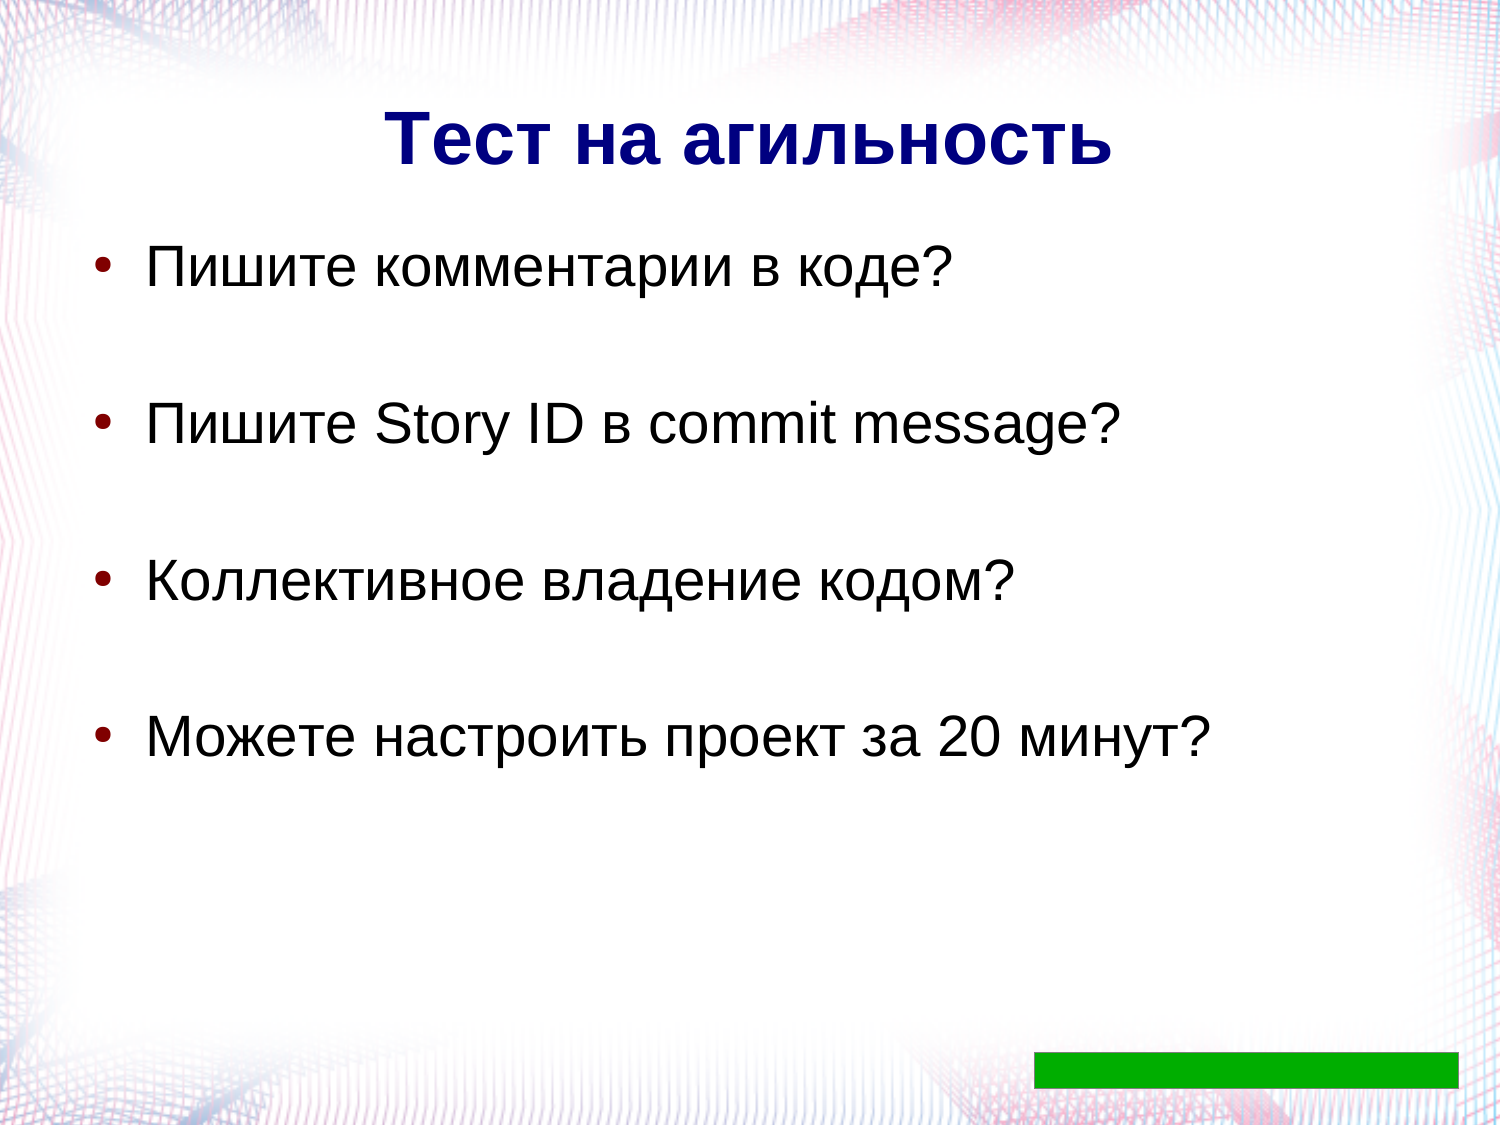

# Тест на агильность
Пишите комментарии в коде?
Пишите Story ID в commit message?
Коллективное владение кодом?
Можете настроить проект за 20 минут?